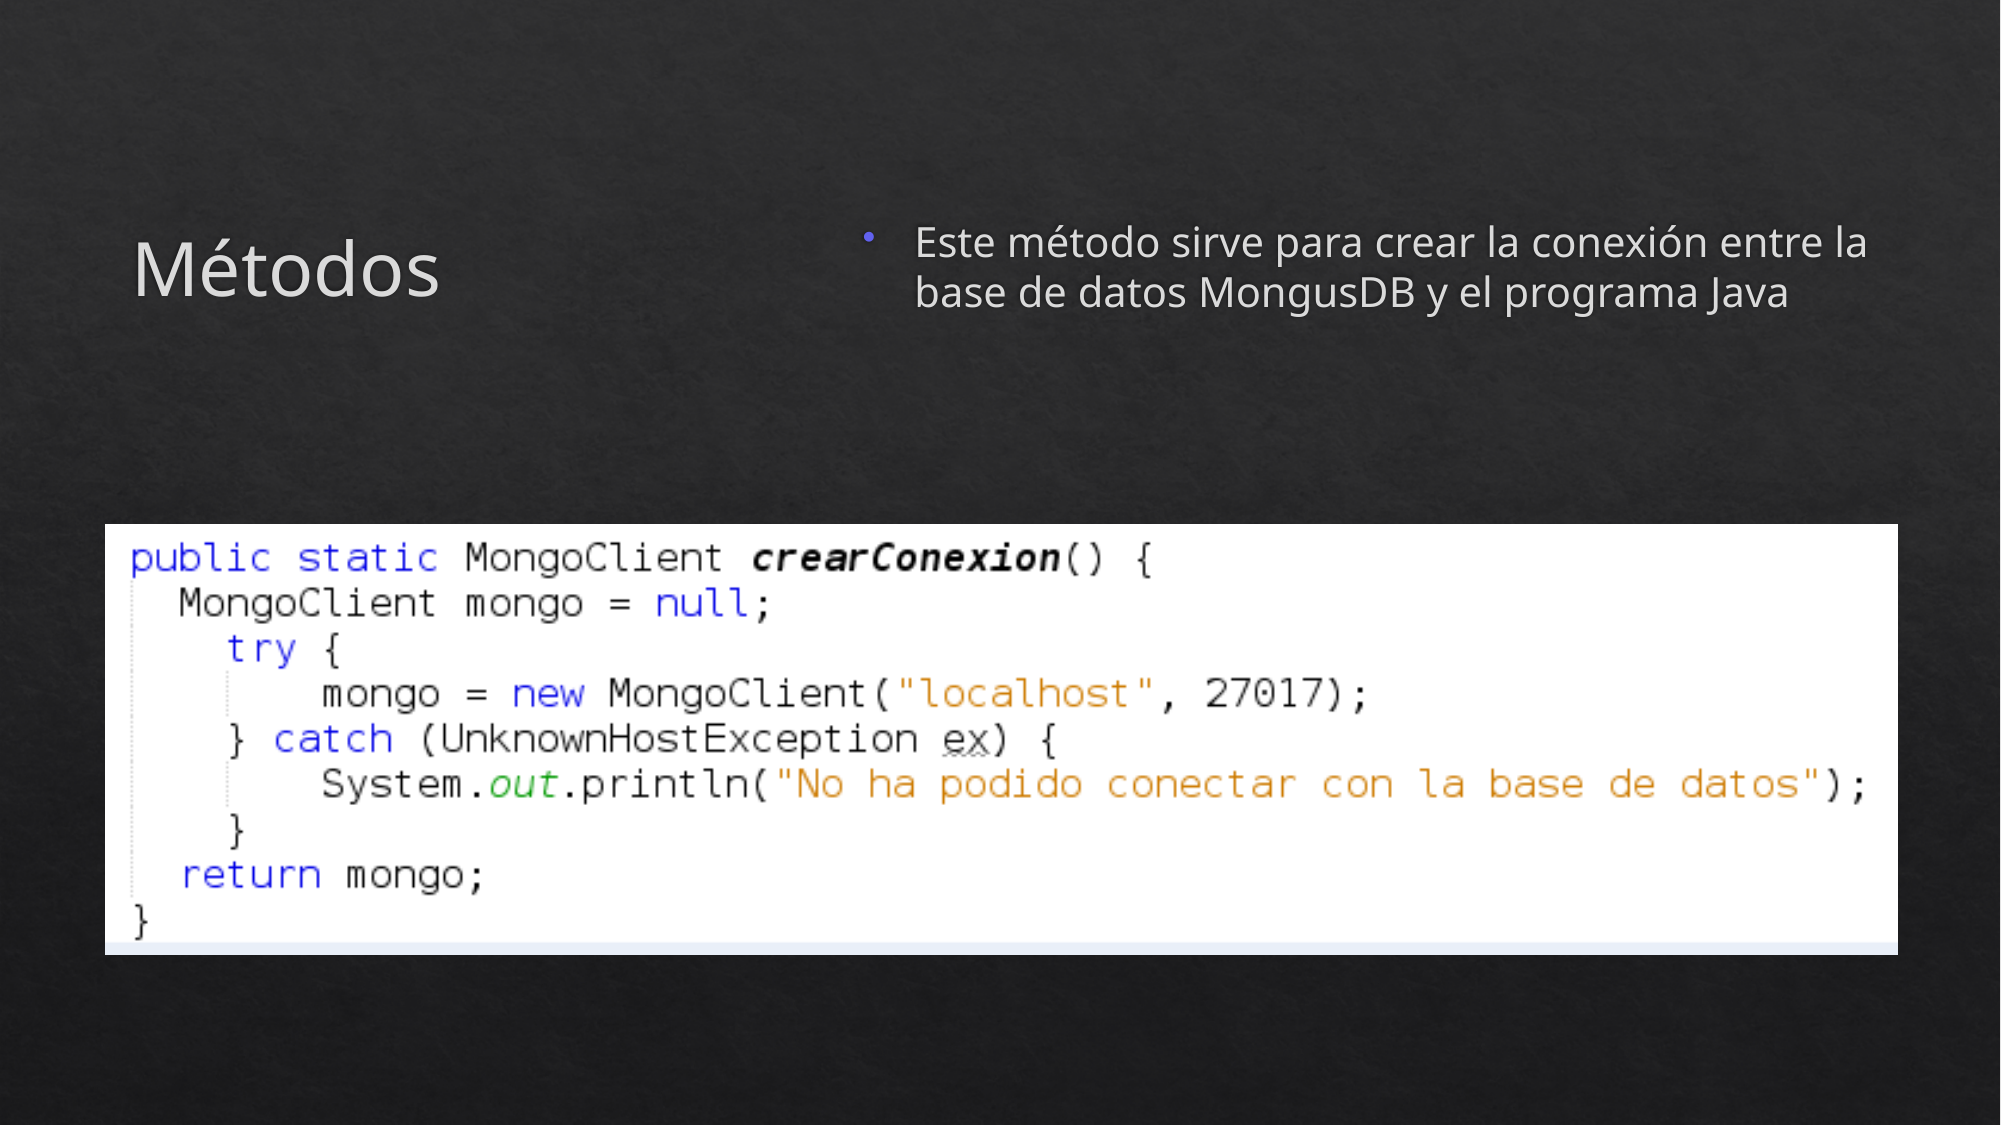

# Métodos
Este método sirve para crear la conexión entre la base de datos MongusDB y el programa Java